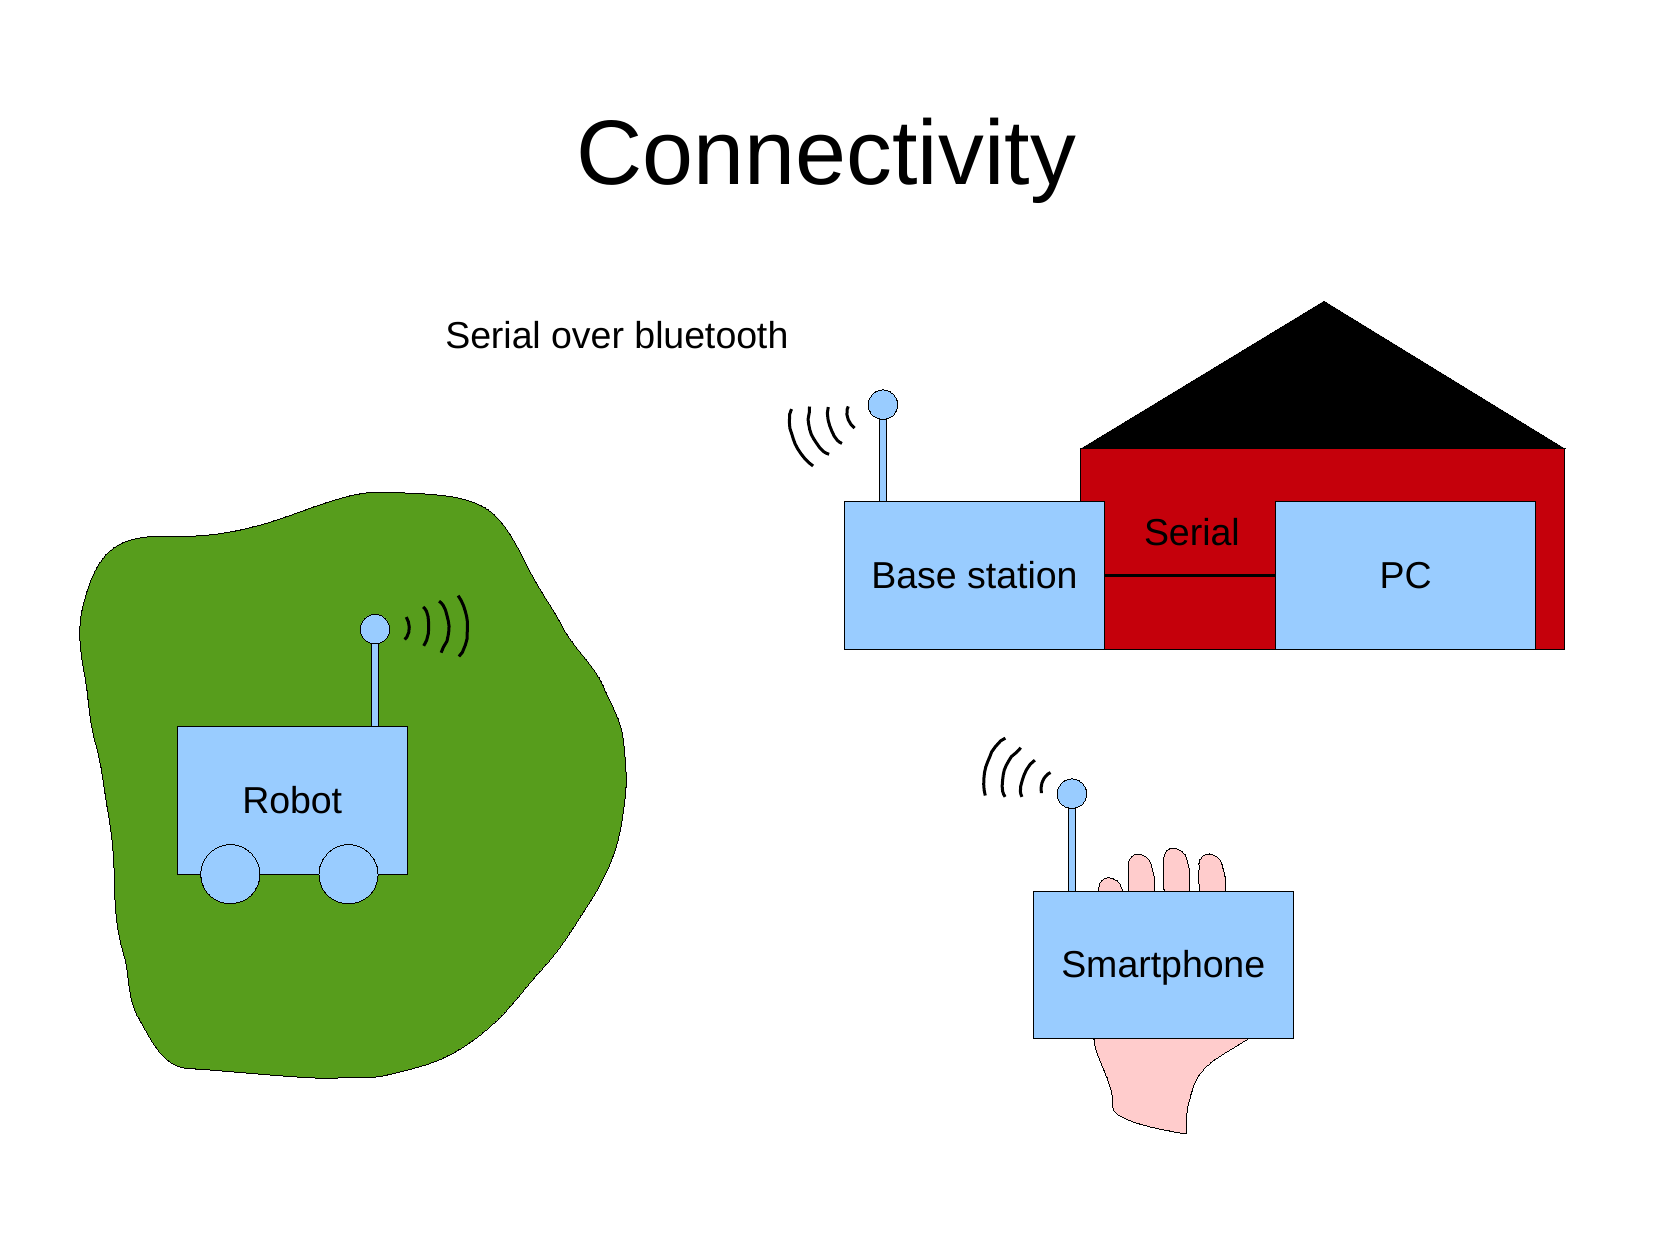

# Connectivity
Serial over bluetooth
<
Base station
PC
Serial
Robot
Smartphone